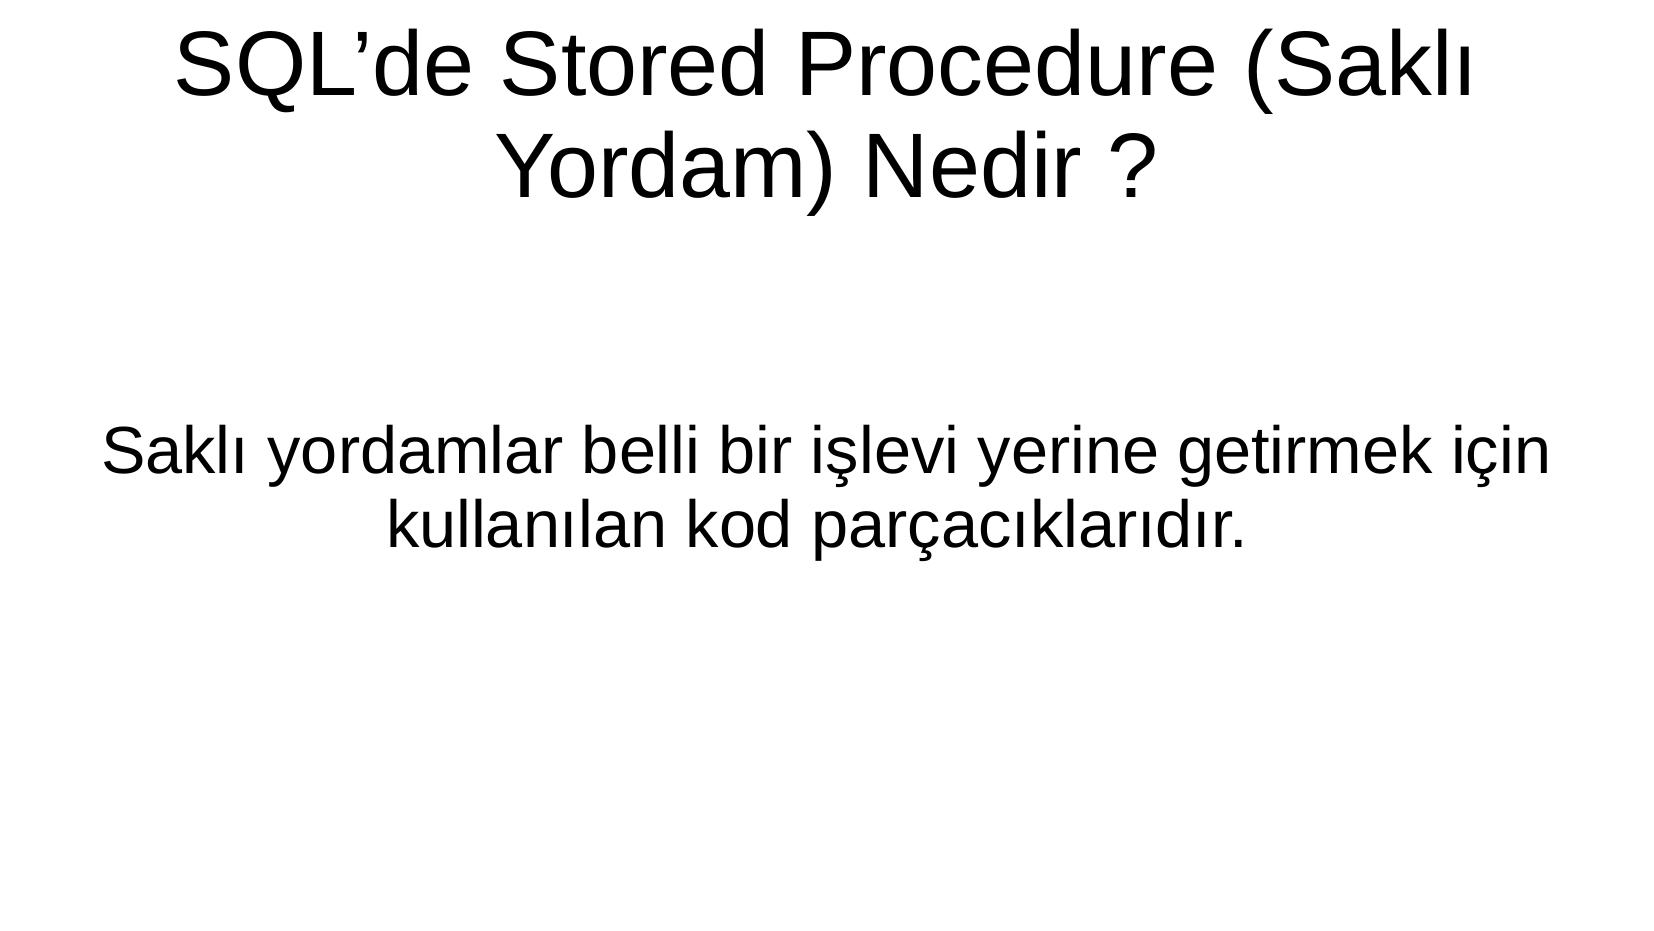

# SQL’de Stored Procedure (Saklı Yordam) Nedir ?
Saklı yordamlar belli bir işlevi yerine getirmek için kullanılan kod parçacıklarıdır.